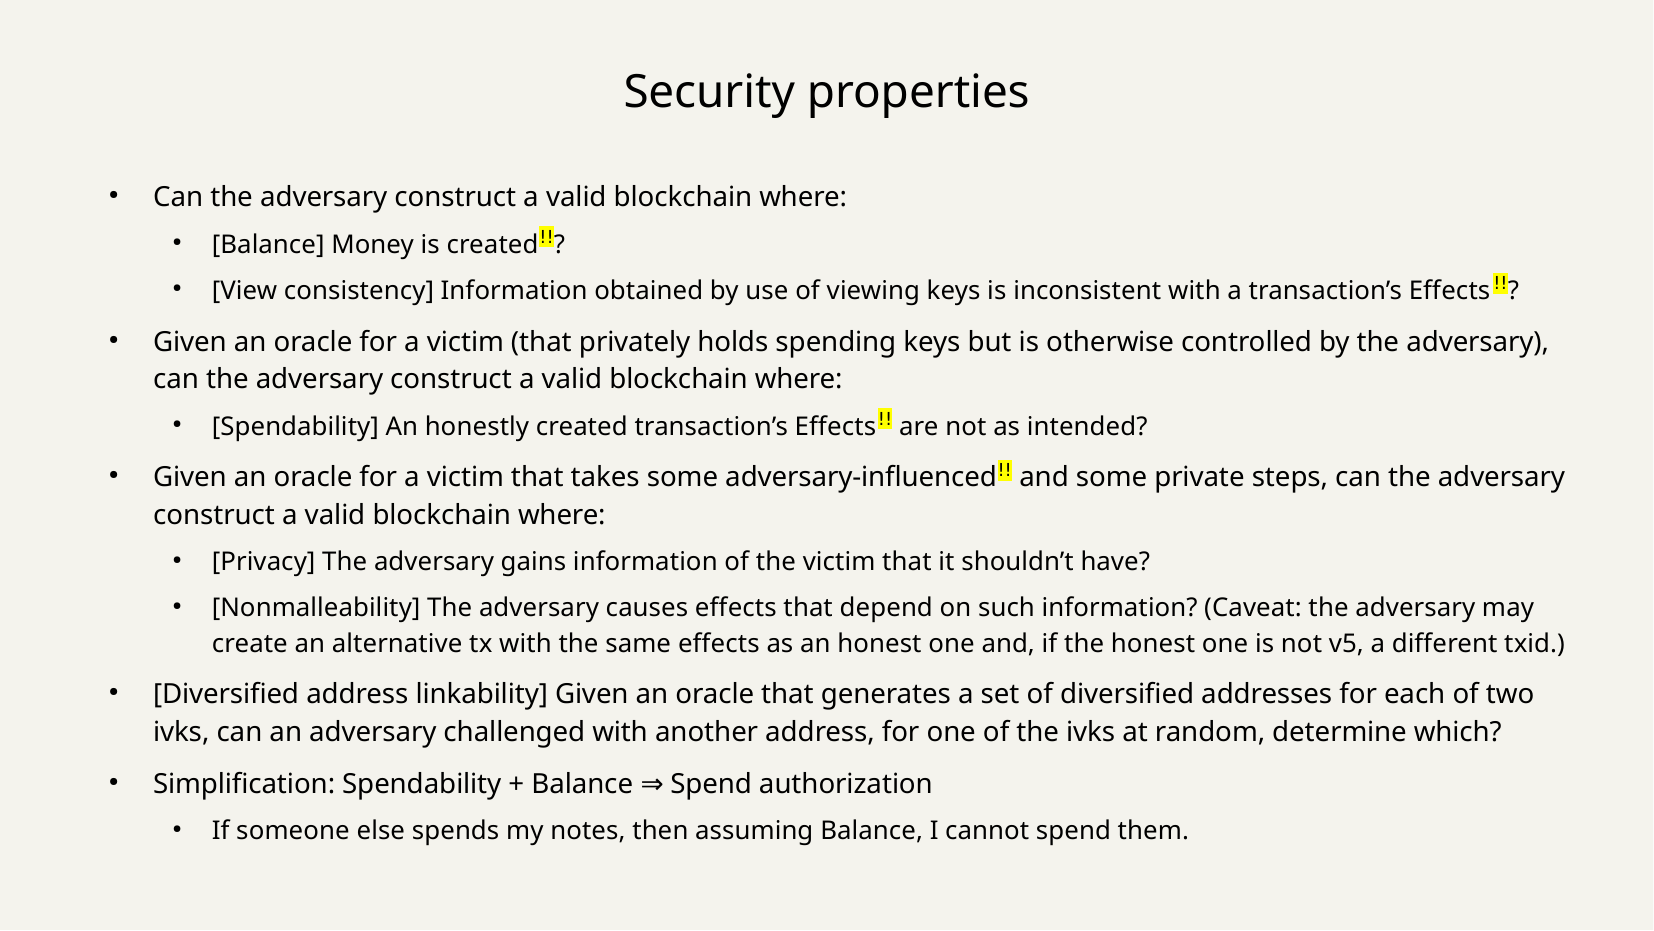

# Security properties
Can the adversary construct a valid blockchain where:
[Balance] Money is created!!?
[View consistency] Information obtained by use of viewing keys is inconsistent with a transaction’s Effects!!?
Given an oracle for a victim (that privately holds spending keys but is otherwise controlled by the adversary), can the adversary construct a valid blockchain where:
[Spendability] An honestly created transaction’s Effects!! are not as intended?
Given an oracle for a victim that takes some adversary-influenced!! and some private steps, can the adversary construct a valid blockchain where:
[Privacy] The adversary gains information of the victim that it shouldn’t have?
[Nonmalleability] The adversary causes effects that depend on such information? (Caveat: the adversary may create an alternative tx with the same effects as an honest one and, if the honest one is not v5, a different txid.)
[Diversified address linkability] Given an oracle that generates a set of diversified addresses for each of two ivks, can an adversary challenged with another address, for one of the ivks at random, determine which?
Simplification: Spendability + Balance ⇒ Spend authorization
If someone else spends my notes, then assuming Balance, I cannot spend them.